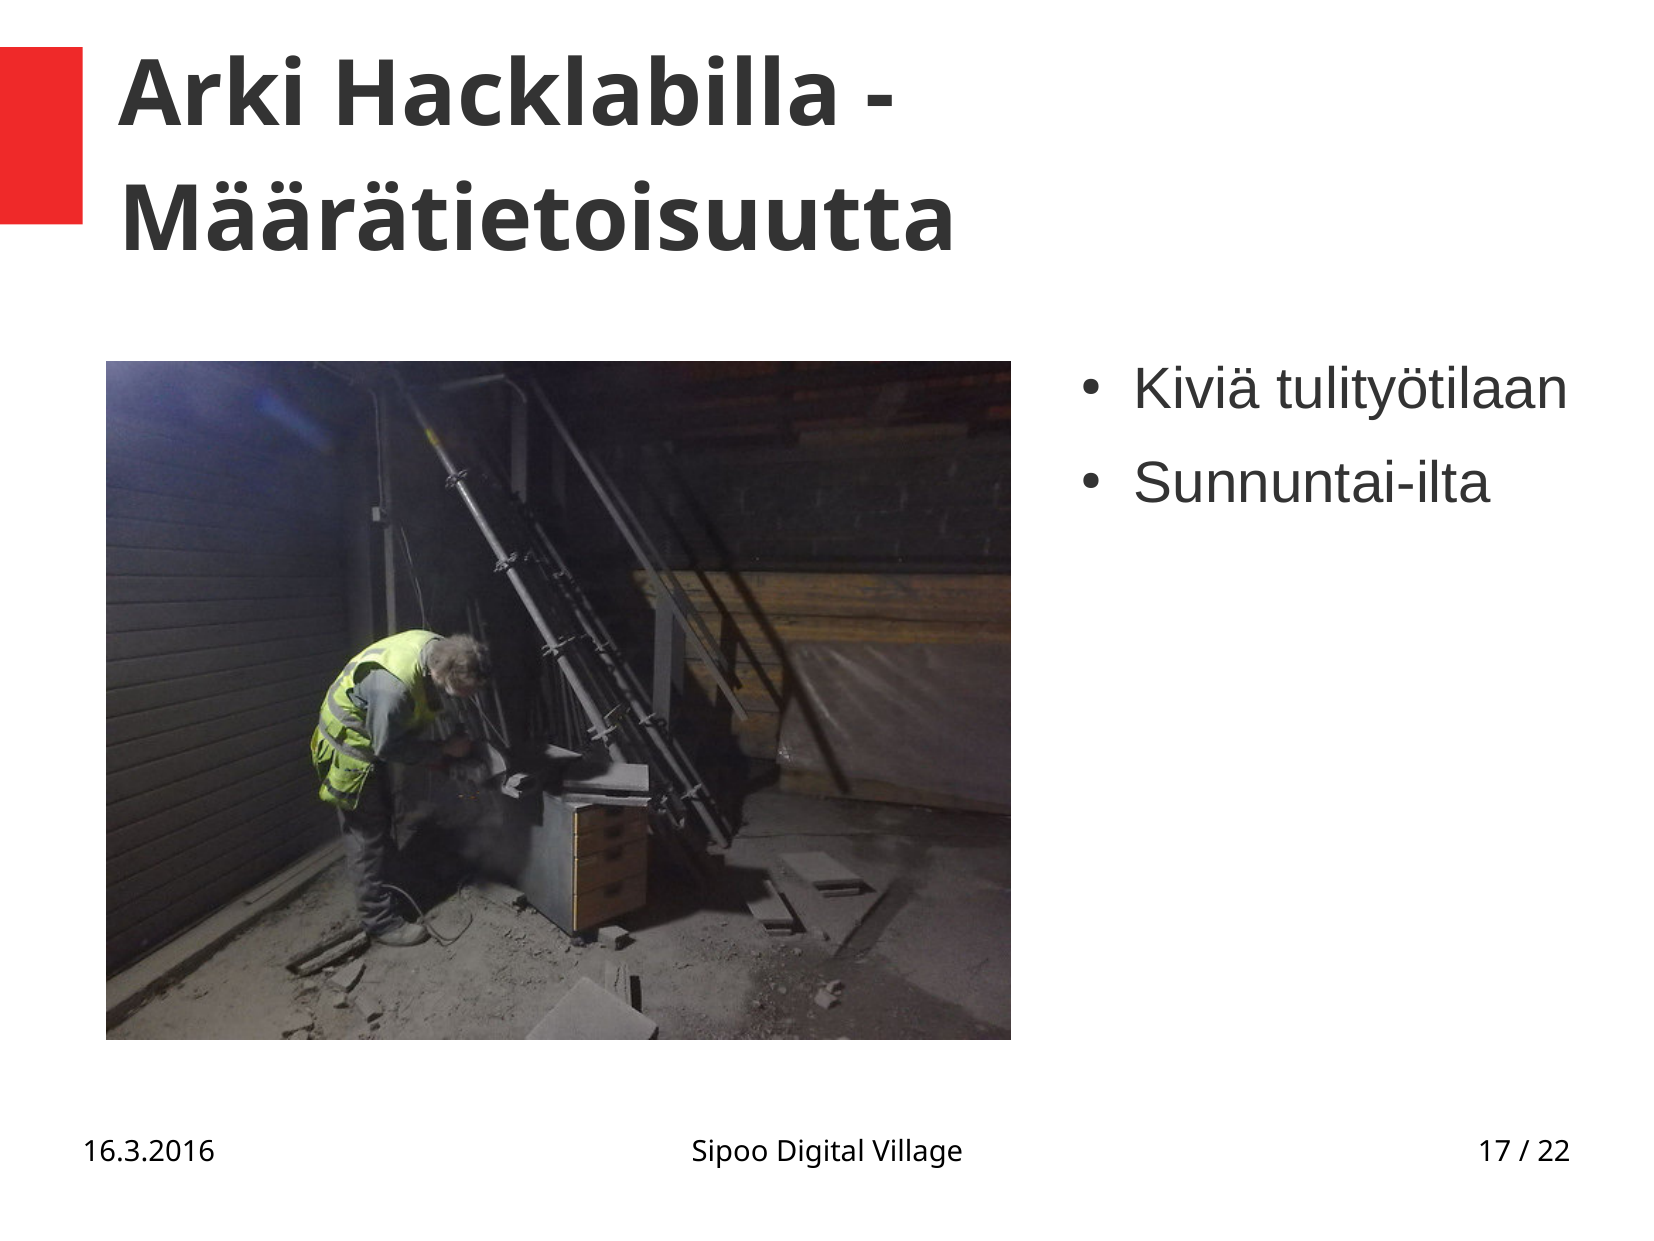

# Arki Hacklabilla - Määrätietoisuutta
Kiviä tulityötilaan
Sunnuntai-ilta
17